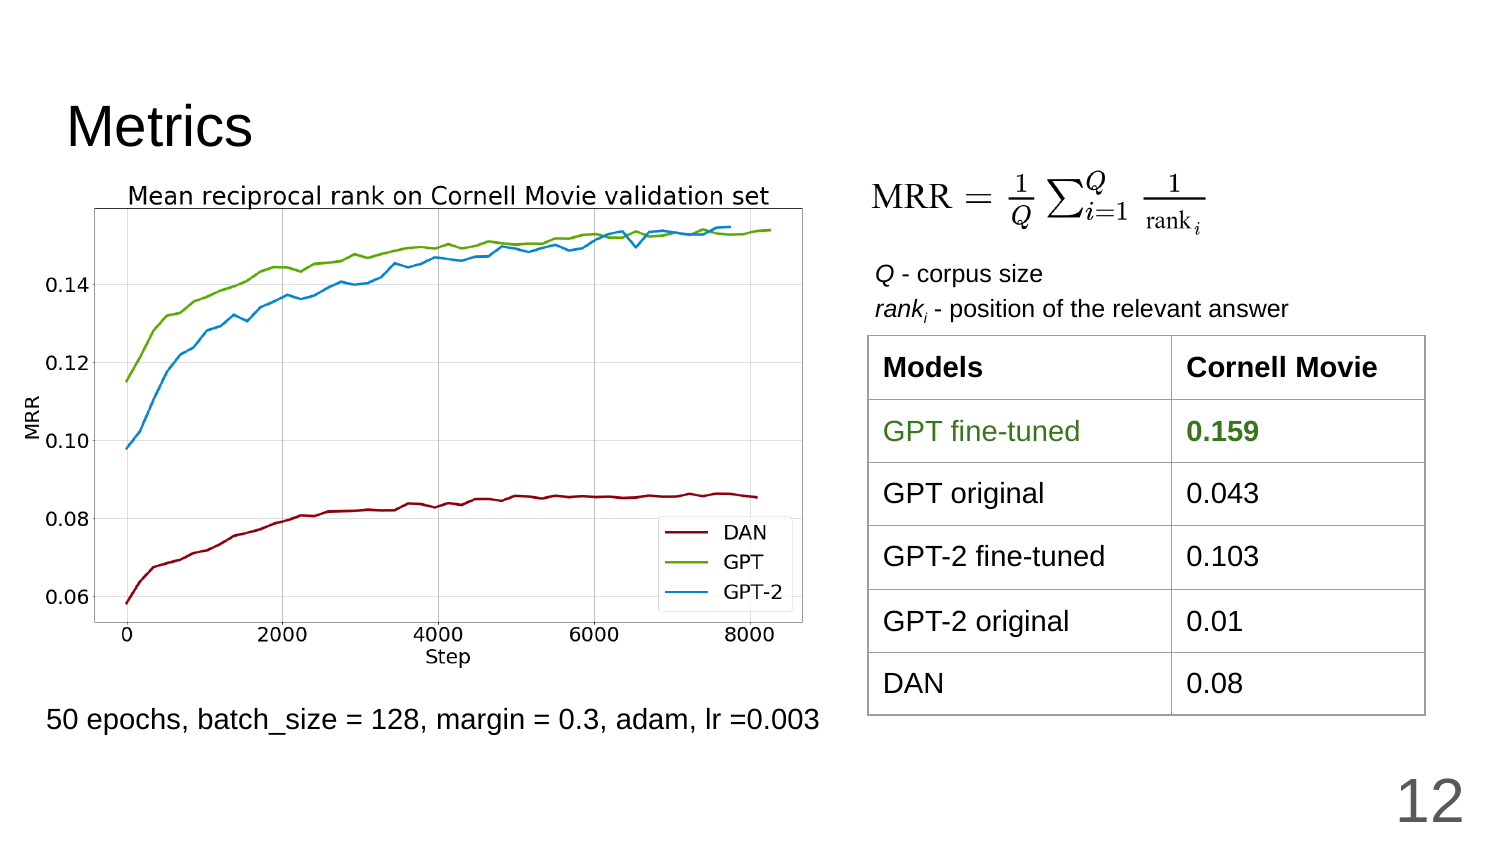

# Metrics
Q - corpus size
ranki - position of the relevant answer
| Models | Cornell Movie |
| --- | --- |
| GPT fine-tuned | 0.159 |
| GPT original | 0.043 |
| GPT-2 fine-tuned | 0.103 |
| GPT-2 original | 0.01 |
| DAN | 0.08 |
50 epochs, batch_size = 128, margin = 0.3, adam, lr =0.003
12